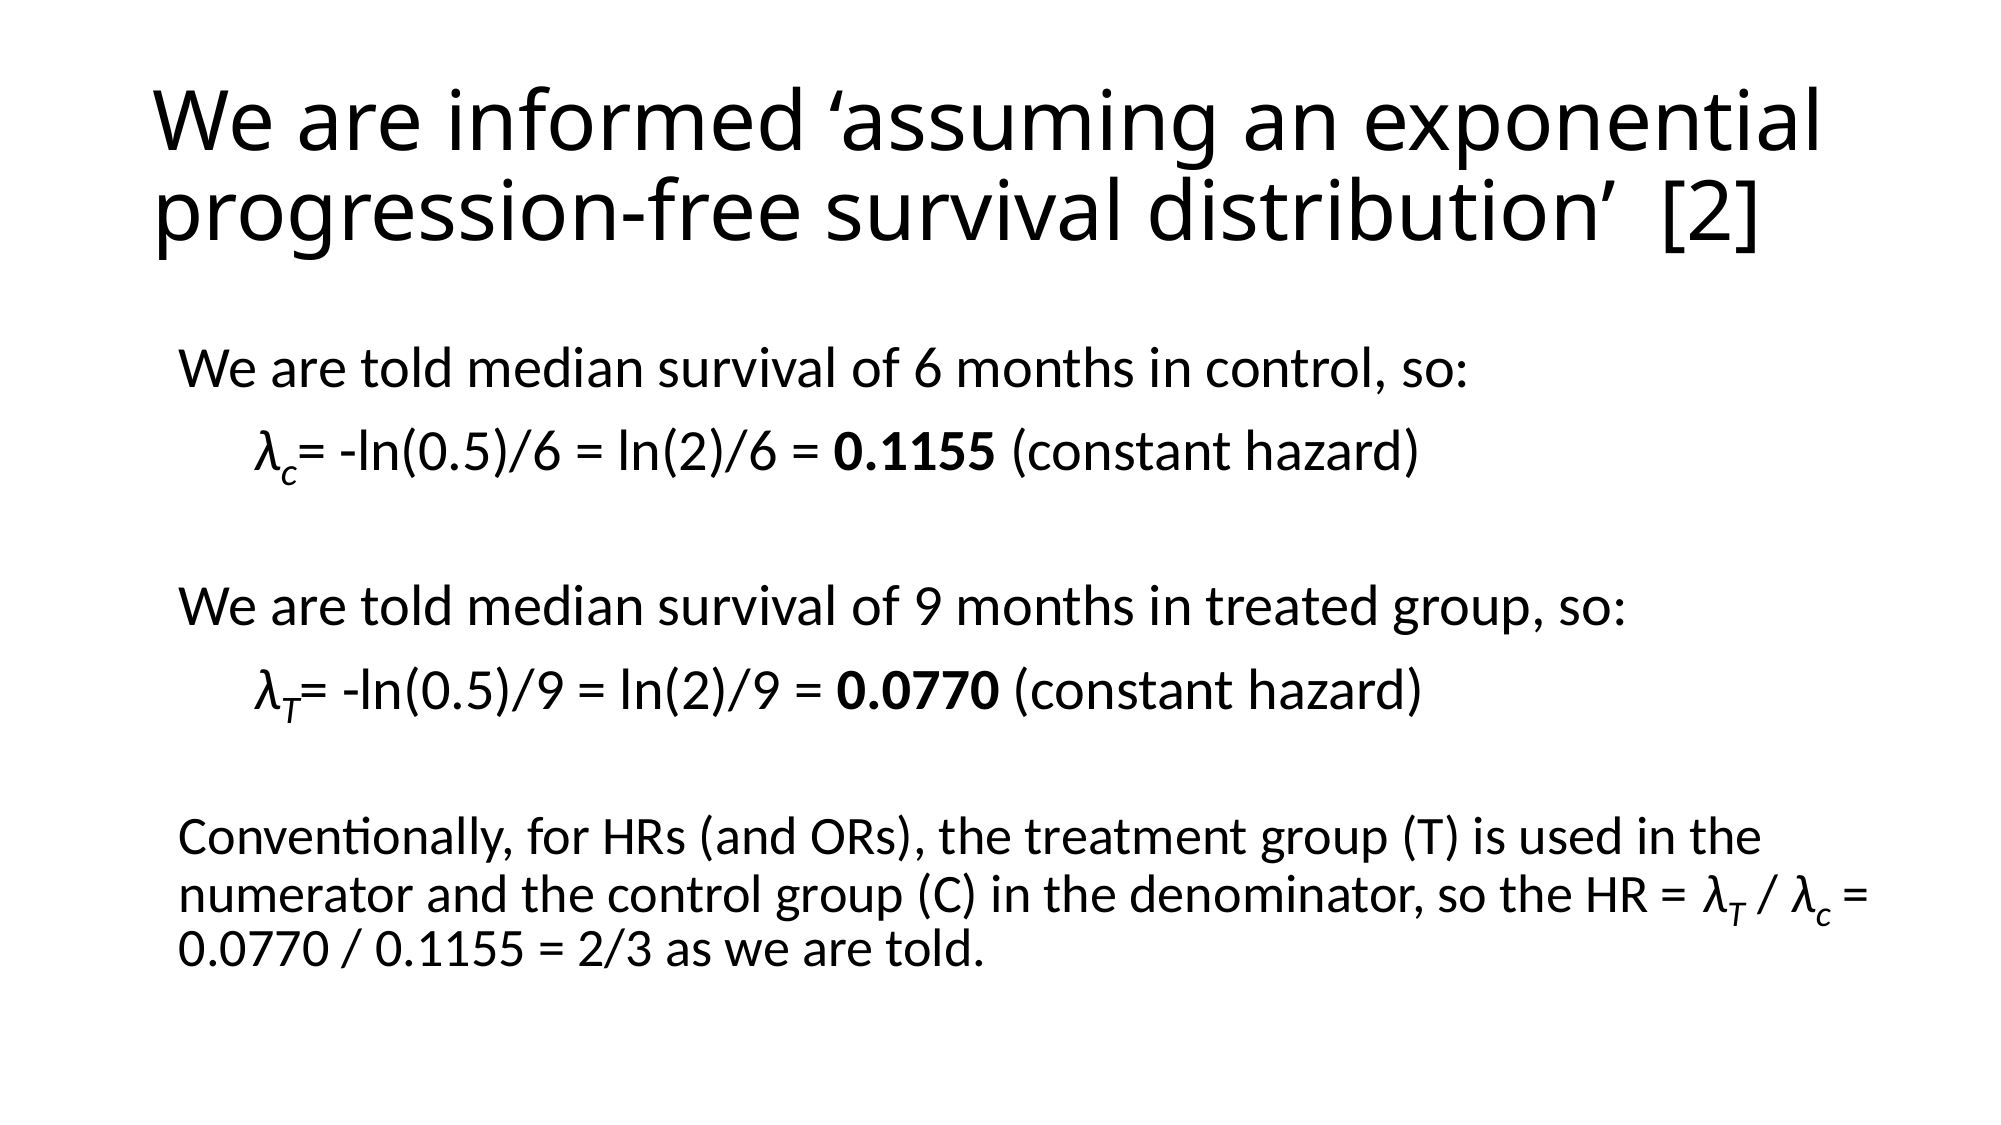

# We are informed ‘assuming an exponential progression-free survival distribution’ [2]
We are told median survival of 6 months in control, so:
	λc= -ln(0.5)/6 = ln(2)/6 = 0.1155 (constant hazard)
We are told median survival of 9 months in treated group, so:
	λT= -ln(0.5)/9 = ln(2)/9 = 0.0770 (constant hazard)
Conventionally, for HRs (and ORs), the treatment group (T) is used in the numerator and the control group (C) in the denominator, so the HR = λT / λc = 0.0770 / 0.1155 = 2/3 as we are told.